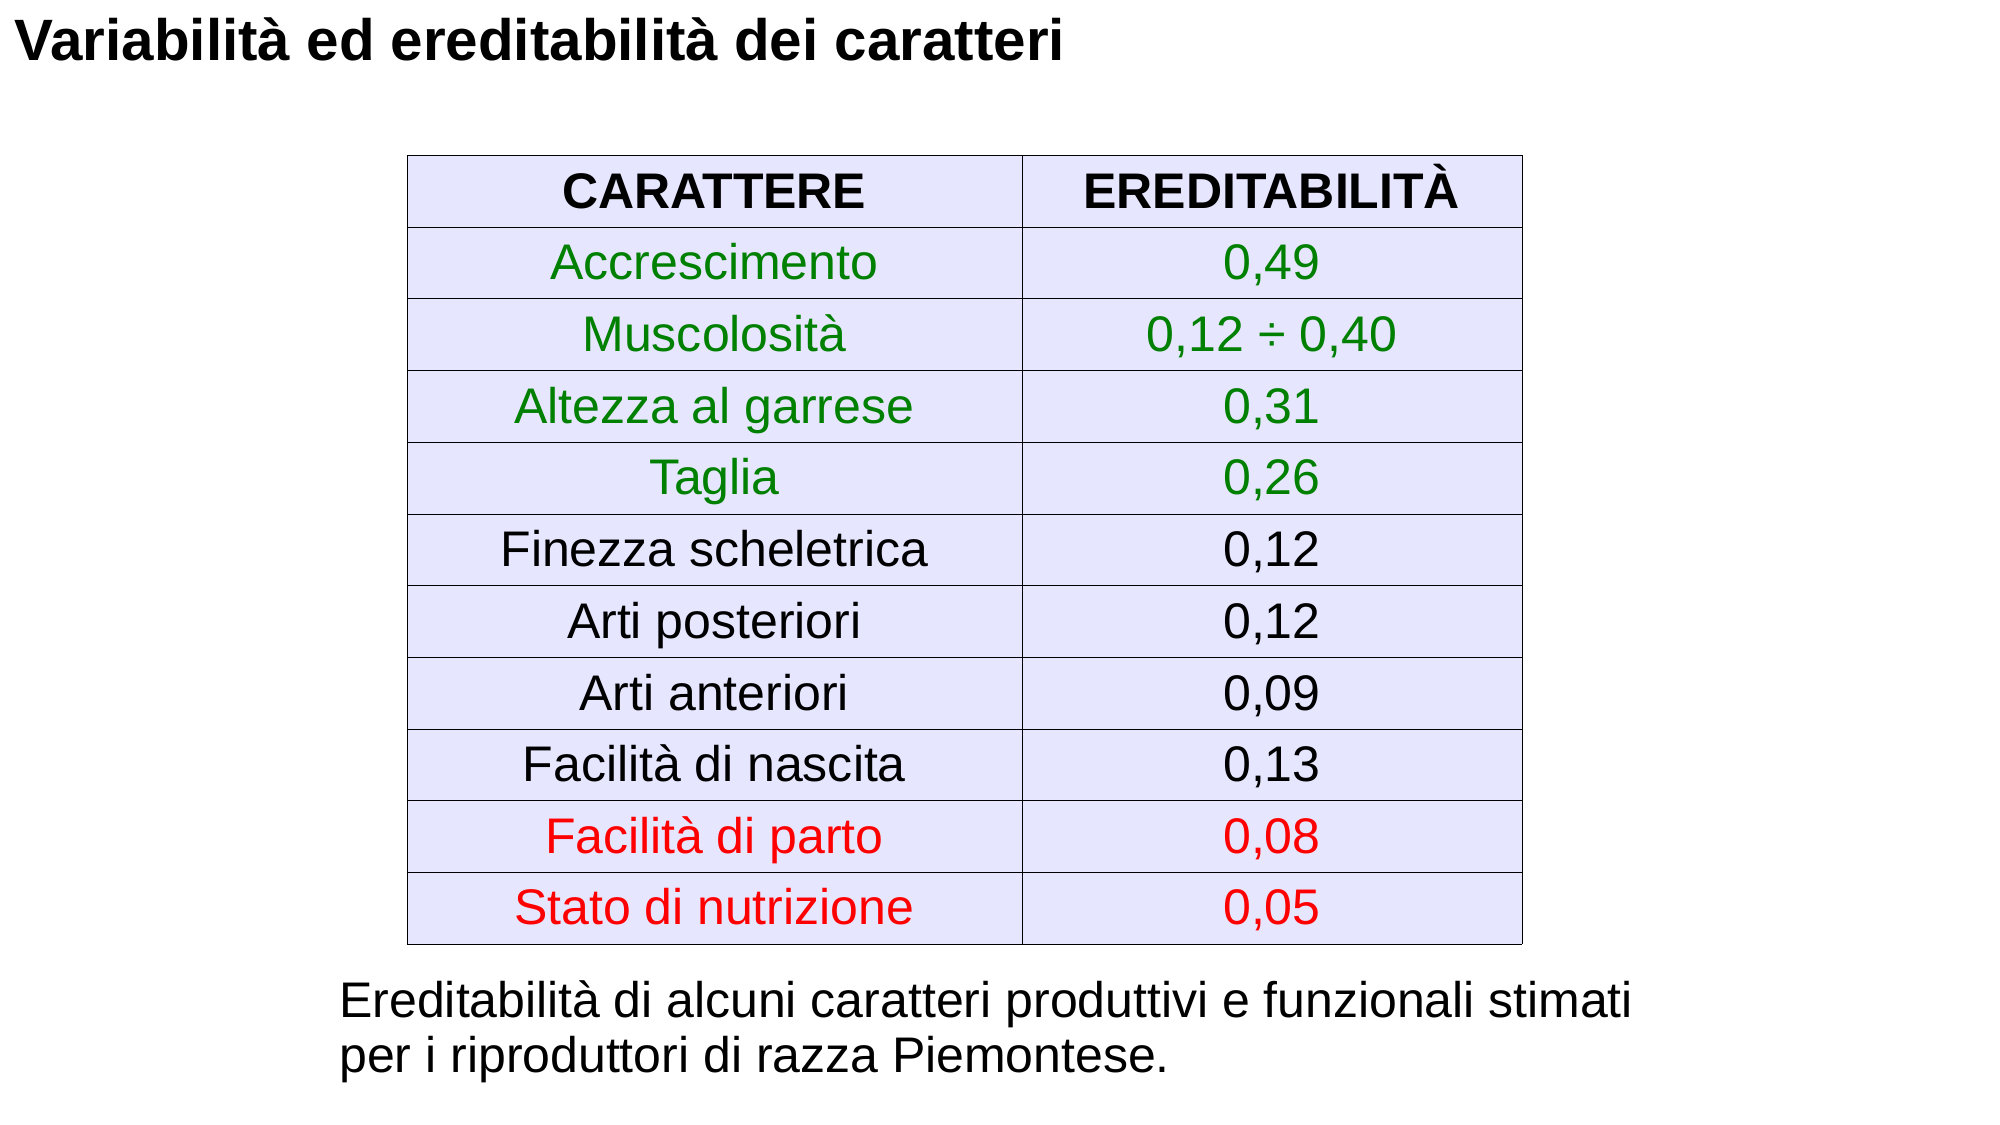

Variabilità ed ereditabilità dei caratteri
| CARATTERE | EREDITABILITÀ |
| --- | --- |
| Accrescimento | 0,49 |
| Muscolosità | 0,12 ÷ 0,40 |
| Altezza al garrese | 0,31 |
| Taglia | 0,26 |
| Finezza scheletrica | 0,12 |
| Arti posteriori | 0,12 |
| Arti anteriori | 0,09 |
| Facilità di nascita | 0,13 |
| Facilità di parto | 0,08 |
| Stato di nutrizione | 0,05 |
Ereditabilità di alcuni caratteri produttivi e funzionali stimati
per i riproduttori di razza Piemontese.